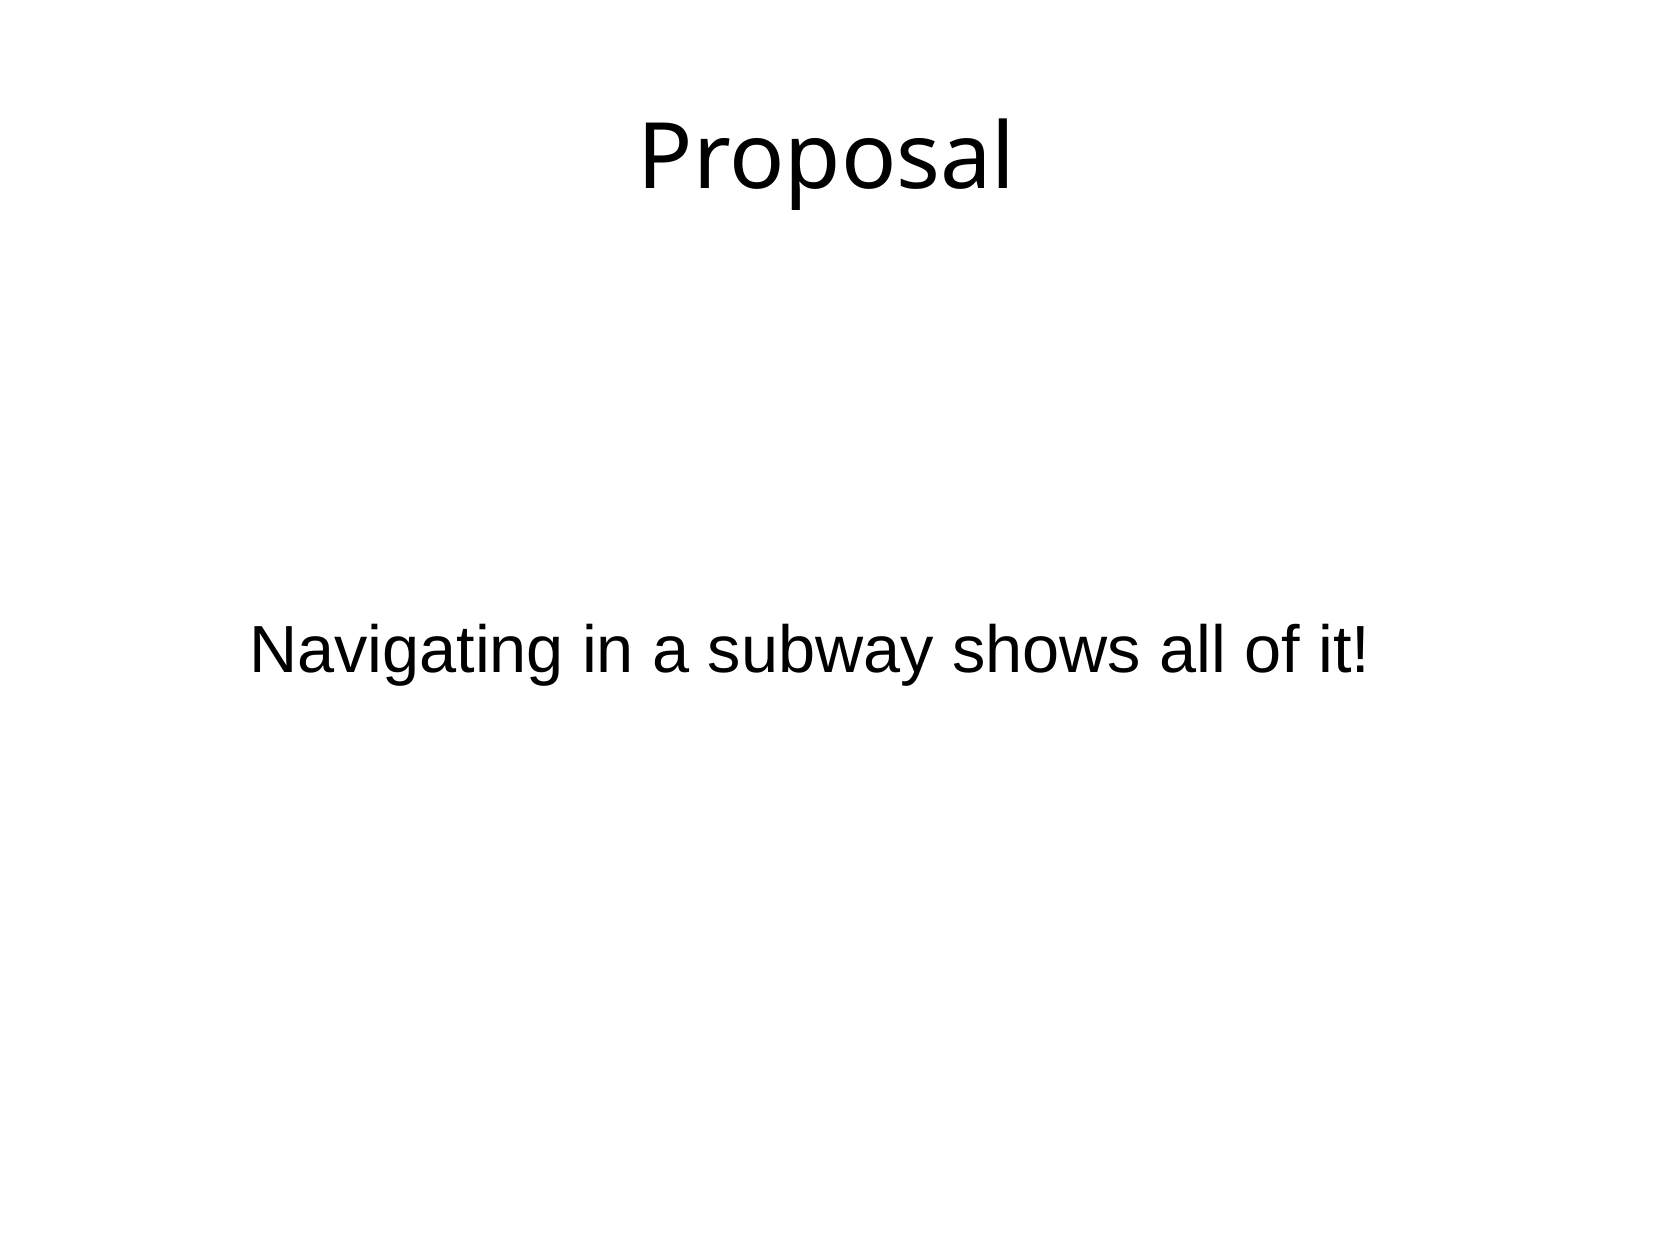

# Proposal
Navigating in a subway shows all of it!